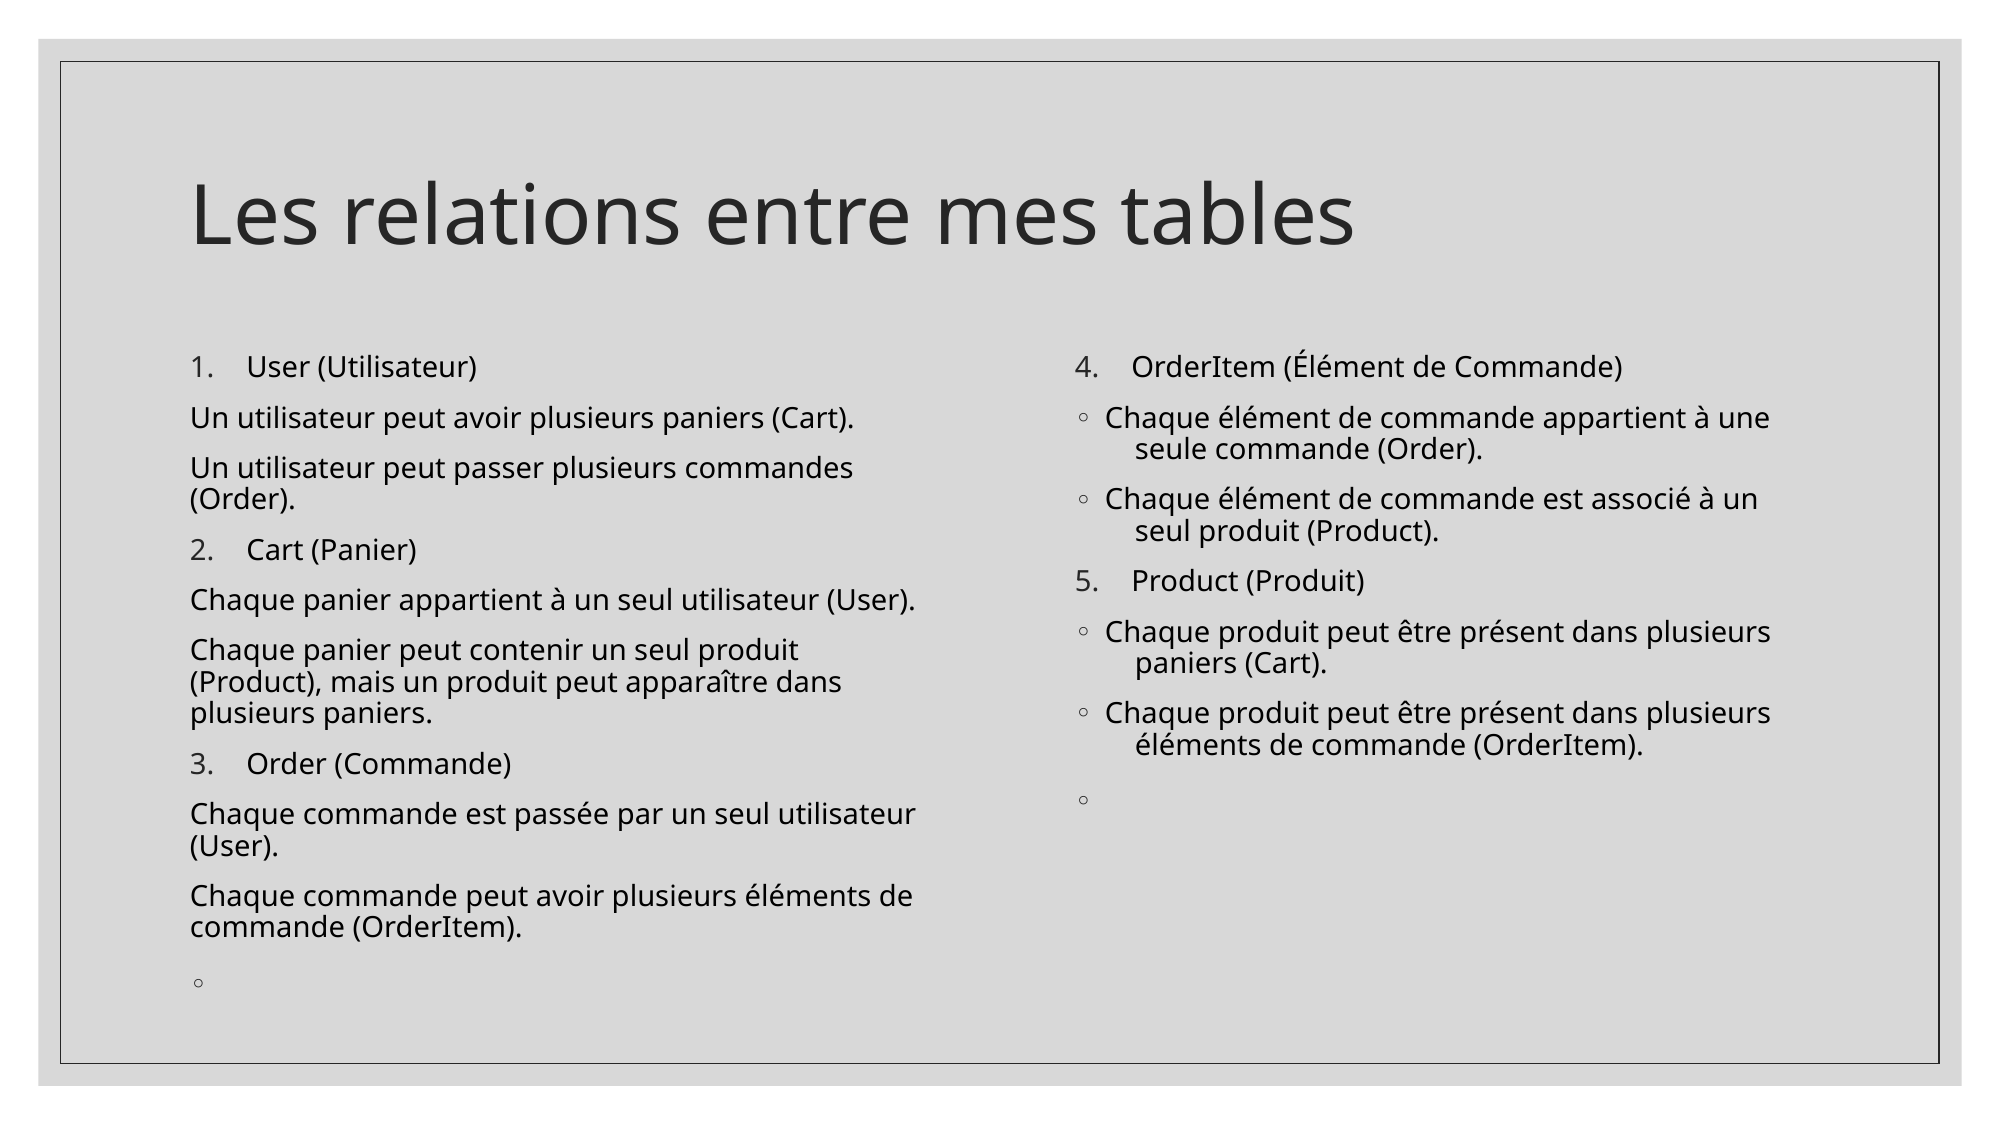

# Les relations entre mes tables
User (Utilisateur)
Un utilisateur peut avoir plusieurs paniers (Cart).
Un utilisateur peut passer plusieurs commandes (Order).
Cart (Panier)
Chaque panier appartient à un seul utilisateur (User).
Chaque panier peut contenir un seul produit (Product), mais un produit peut apparaître dans plusieurs paniers.
Order (Commande)
Chaque commande est passée par un seul utilisateur (User).
Chaque commande peut avoir plusieurs éléments de commande (OrderItem).
OrderItem (Élément de Commande)
Chaque élément de commande appartient à une seule commande (Order).
Chaque élément de commande est associé à un seul produit (Product).
Product (Produit)
Chaque produit peut être présent dans plusieurs paniers (Cart).
Chaque produit peut être présent dans plusieurs éléments de commande (OrderItem).